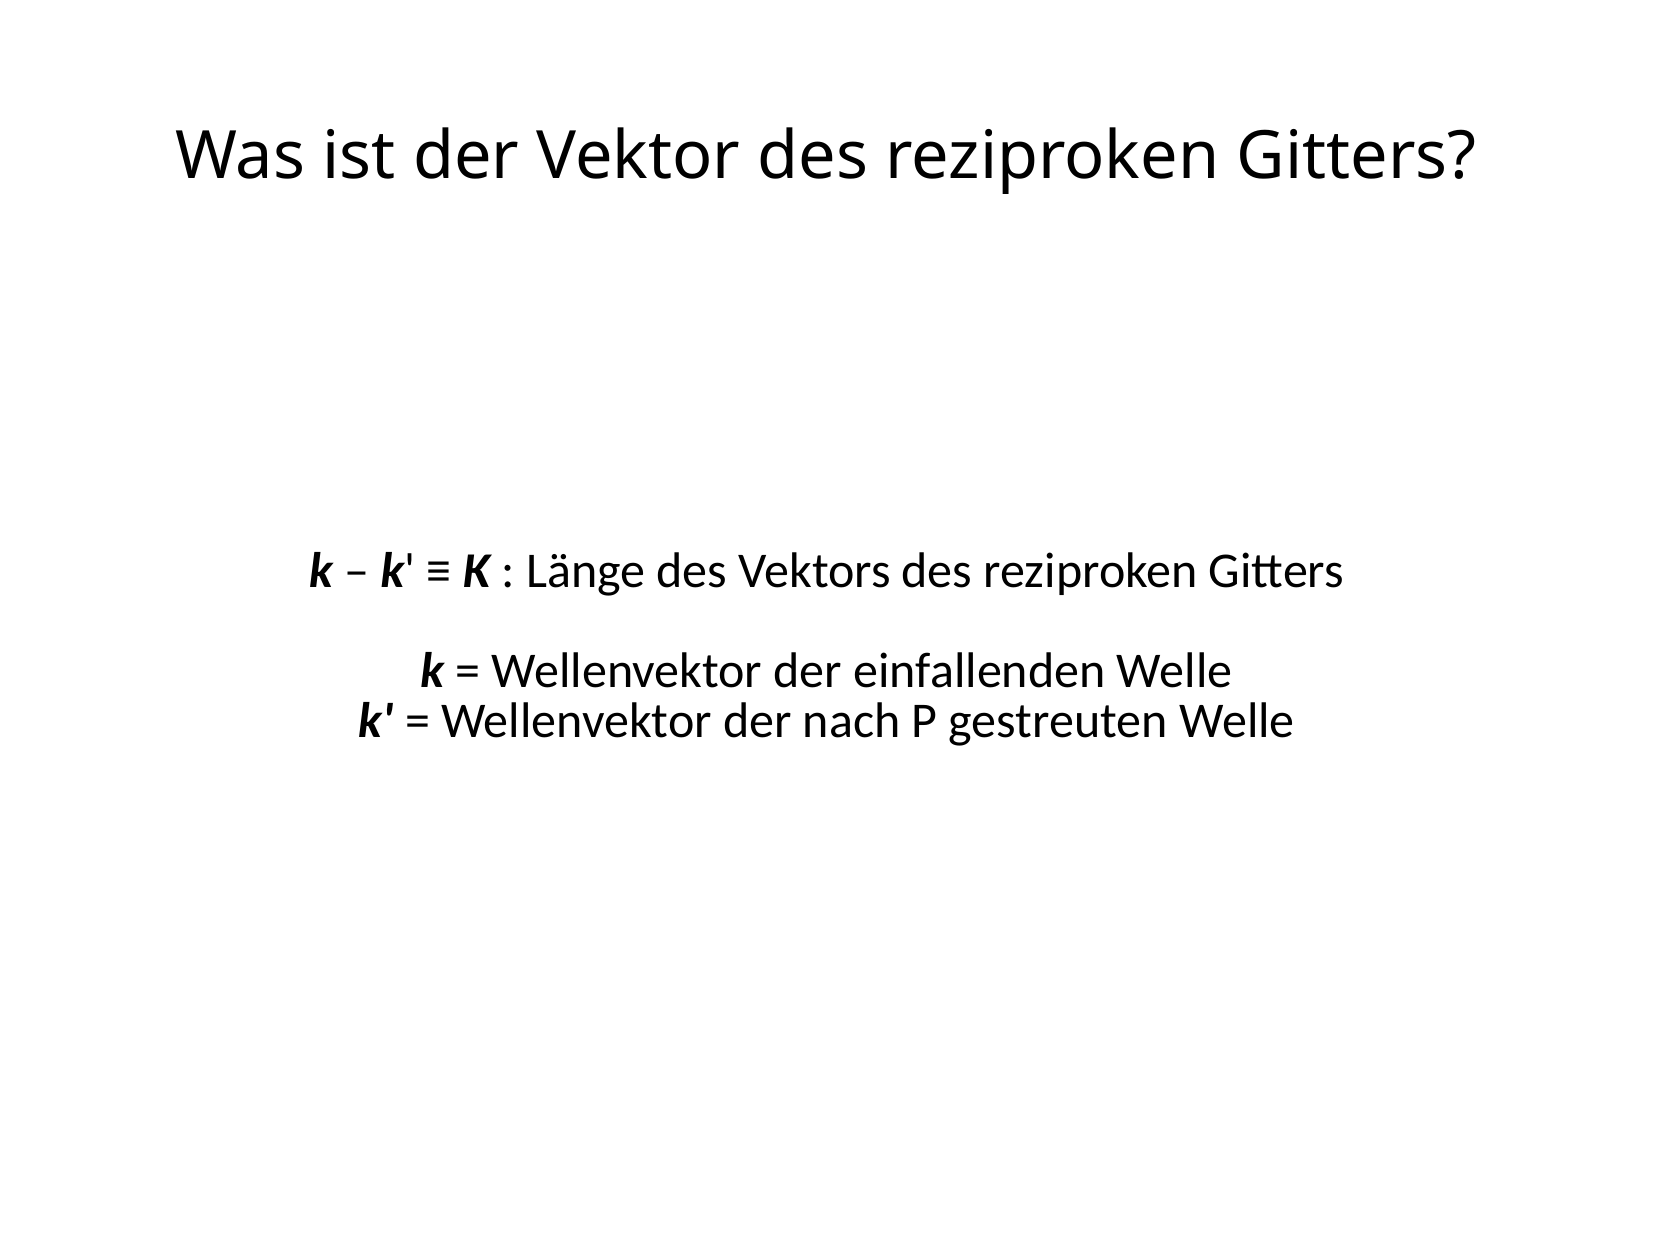

# Was ist der Vektor des reziproken Gitters?
k – k' ≡ K : Länge des Vektors des reziproken Gitters
k = Wellenvektor der einfallenden Welle
k' = Wellenvektor der nach P gestreuten Welle